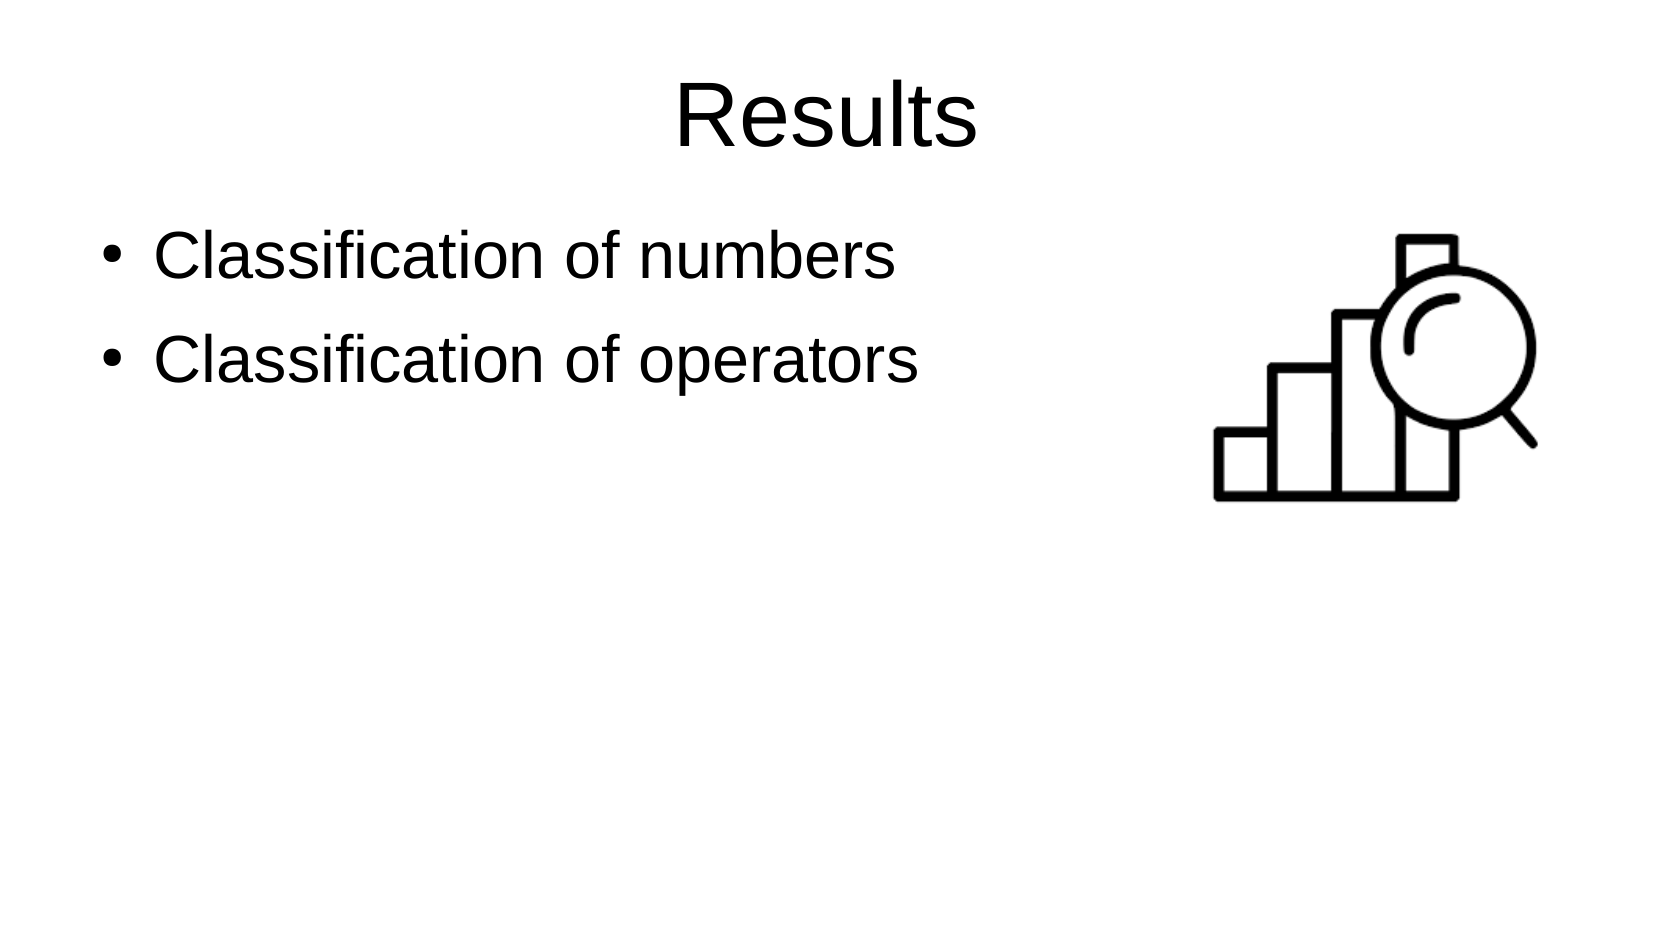

# Results
Classification of numbers
Classification of operators